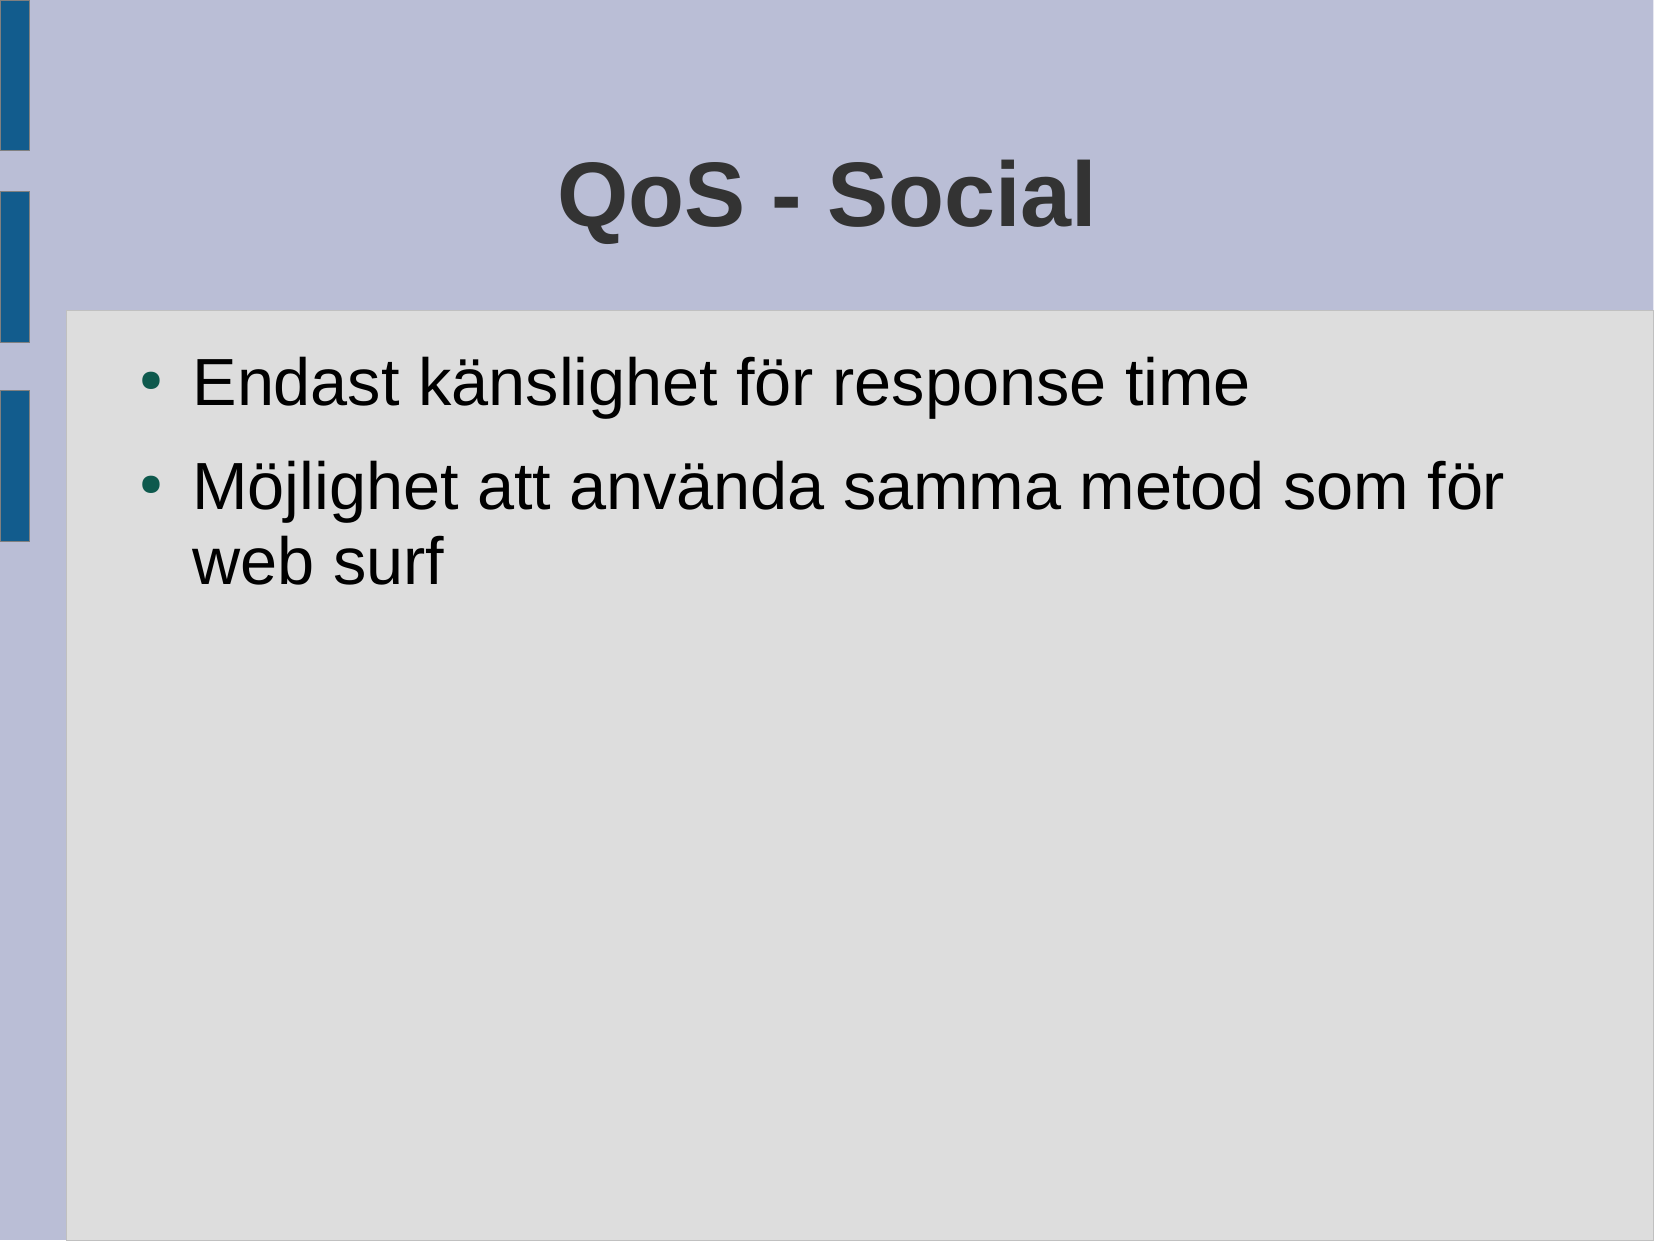

# QoS - Social
Endast känslighet för response time
Möjlighet att använda samma metod som för web surf